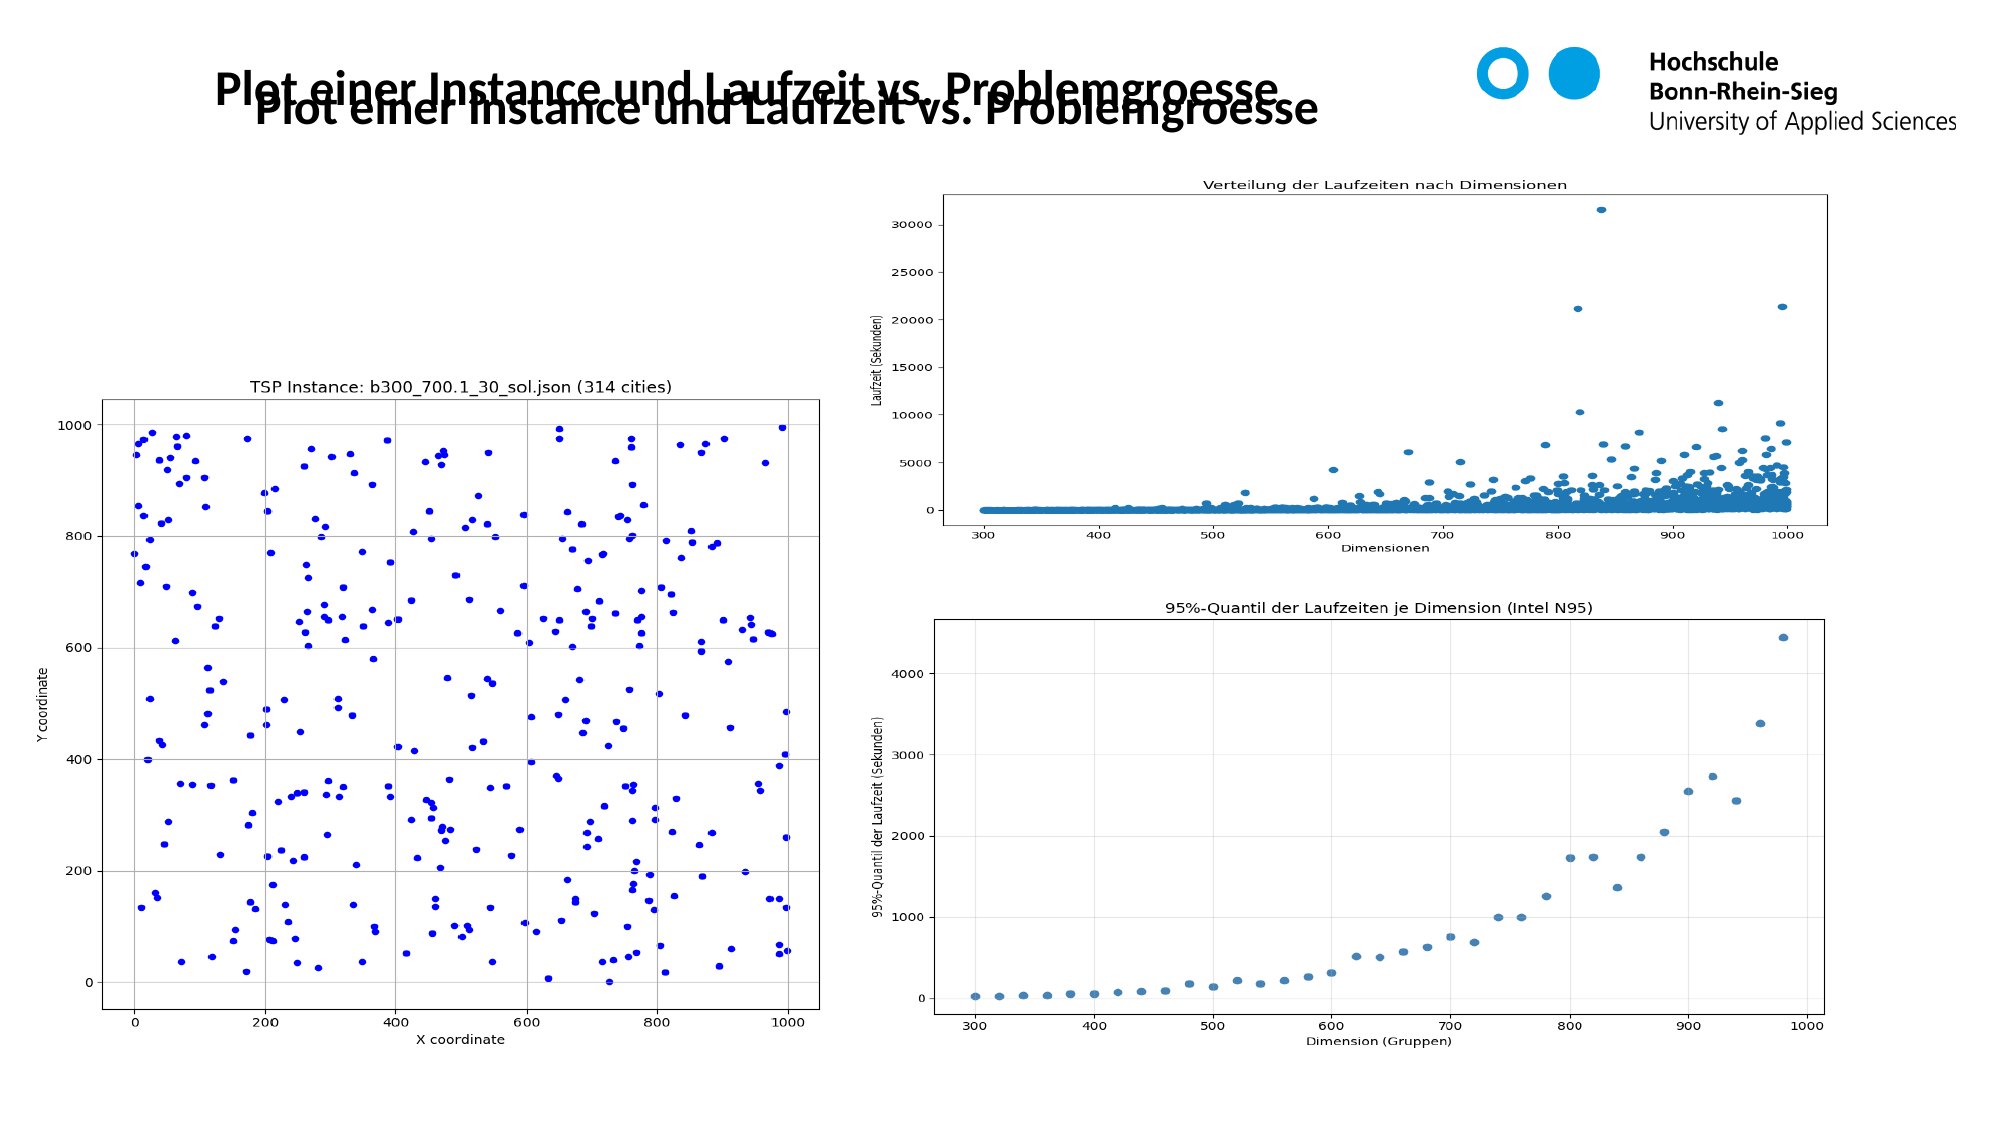

Plot einer Instance und Laufzeit vs. Problemgroesse
# Plot einer Instance und Laufzeit vs. Problemgroesse